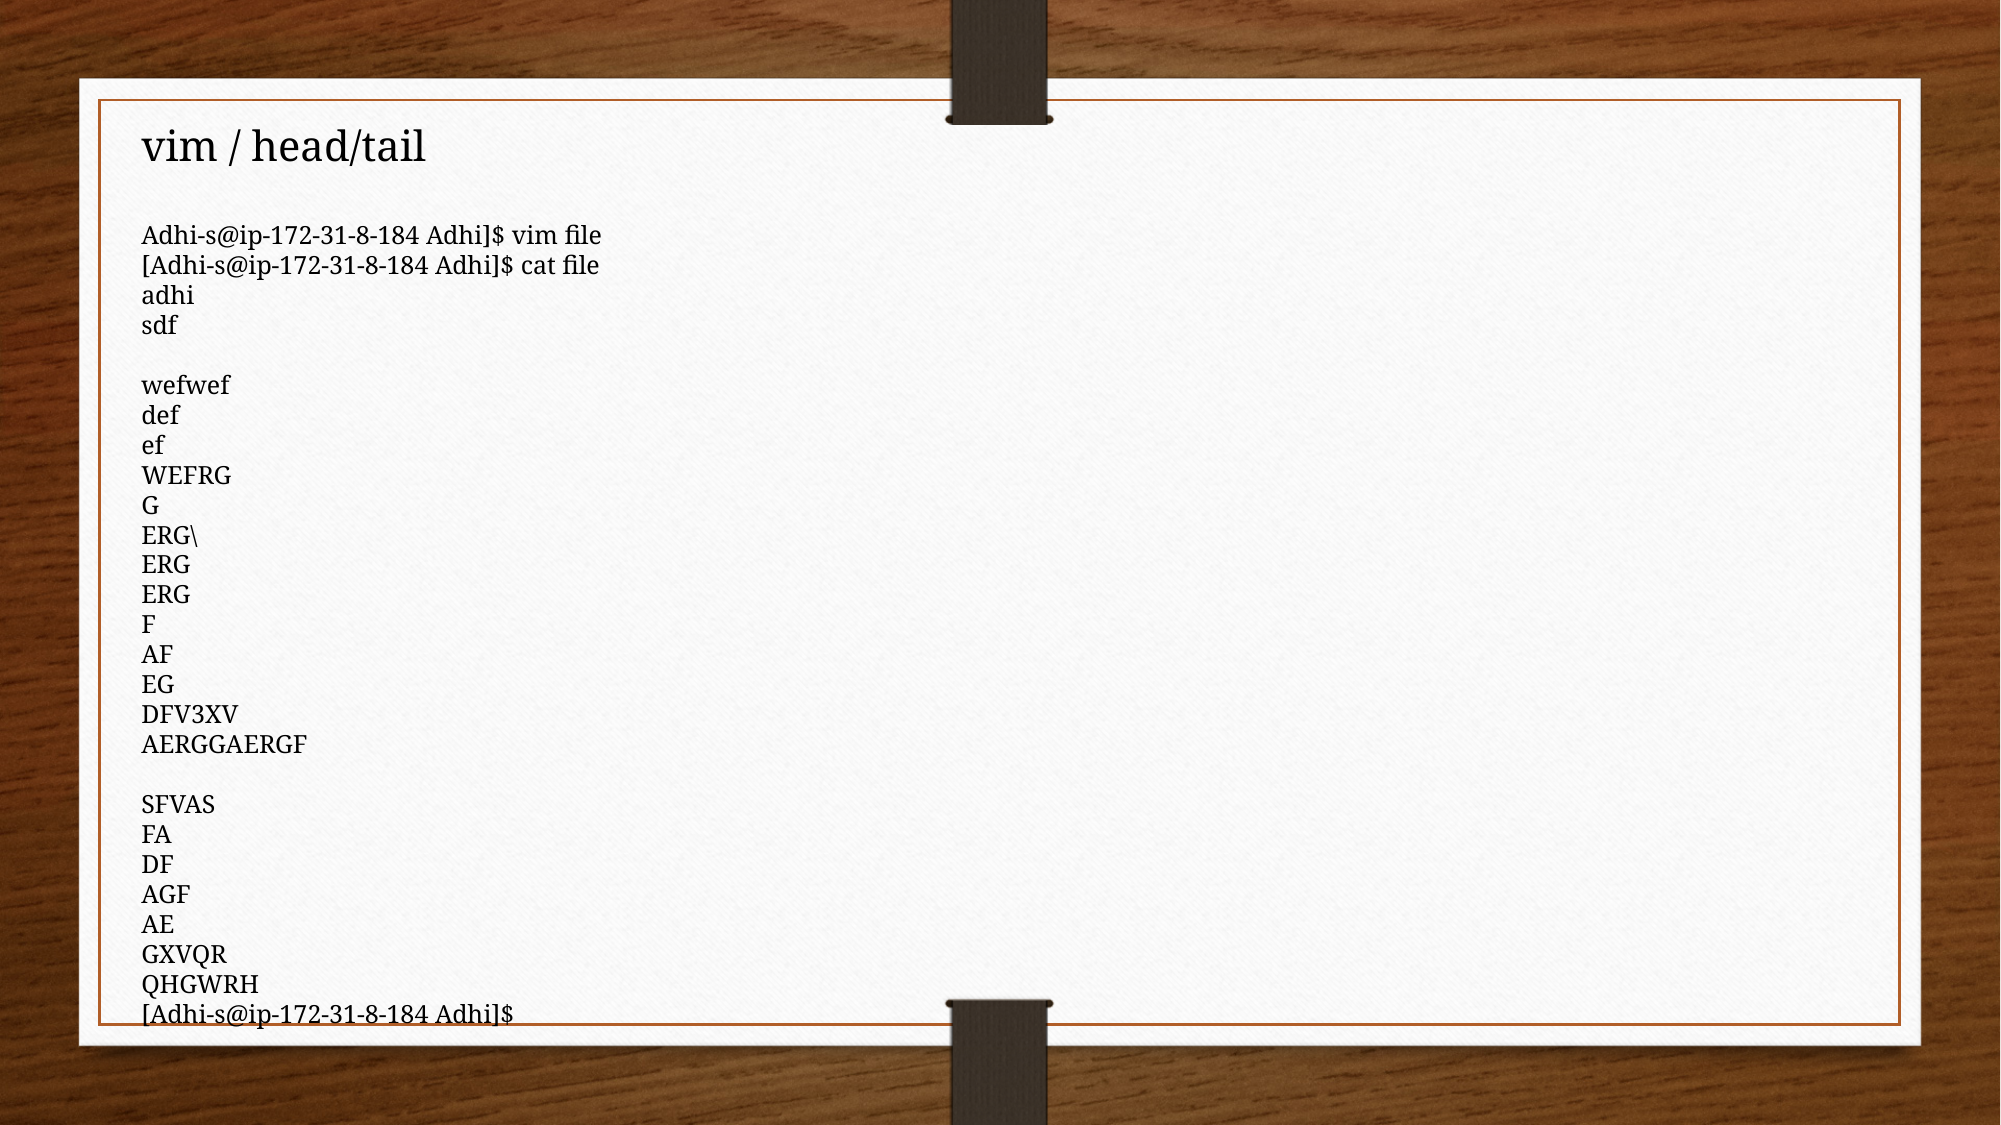

vim / head/tail
Adhi-s@ip-172-31-8-184 Adhi]$ vim file
[Adhi-s@ip-172-31-8-184 Adhi]$ cat file
adhi
sdf
wefwef
def
ef
WEFRG
G
ERG\
ERG
ERG
F
AF
EG
DFV3XV
AERGGAERGF
SFVAS
FA
DF
AGF
AE
GXVQR
QHGWRH
[Adhi-s@ip-172-31-8-184 Adhi]$